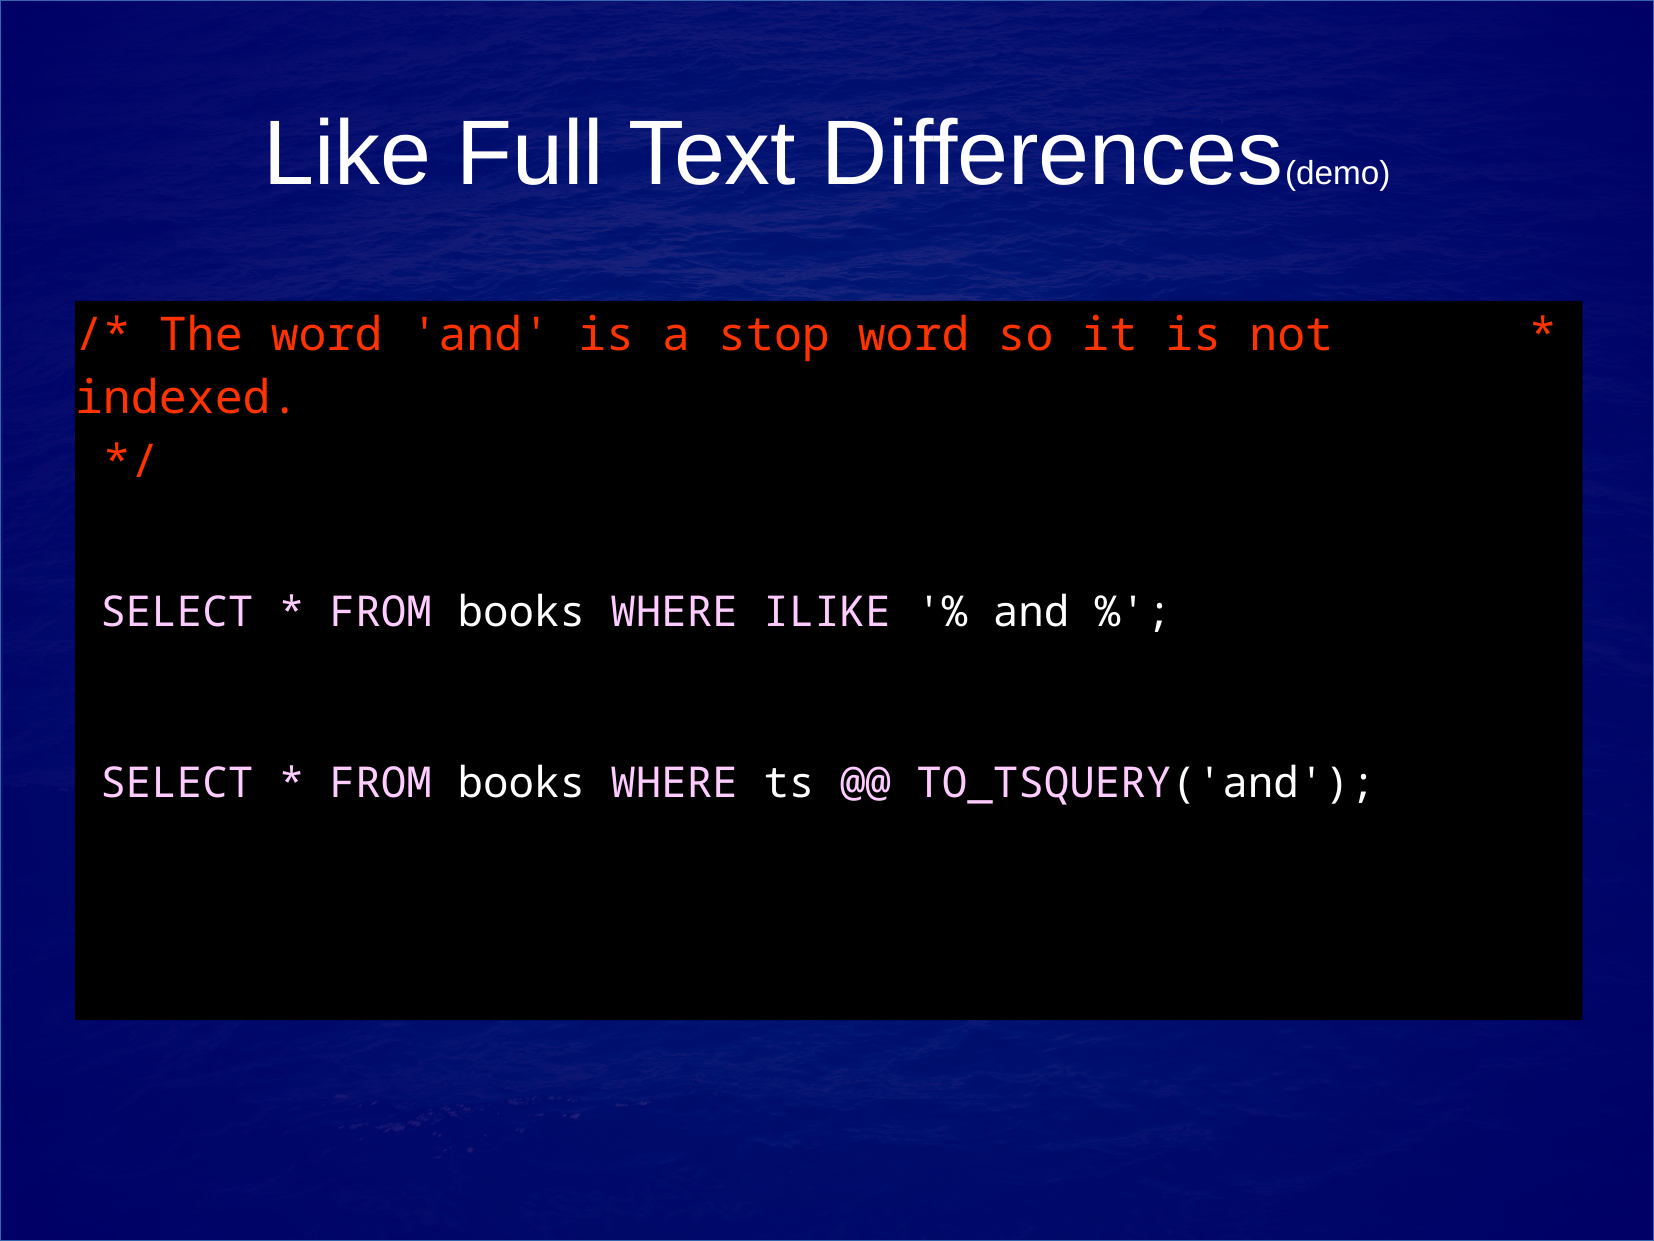

# Like Full Text Differences(demo)
/* The word 'and' is a stop word so it is not * indexed.
 */
 SELECT * FROM books WHERE ILIKE '% and %';
 SELECT * FROM books WHERE ts @@ TO_TSQUERY('and');